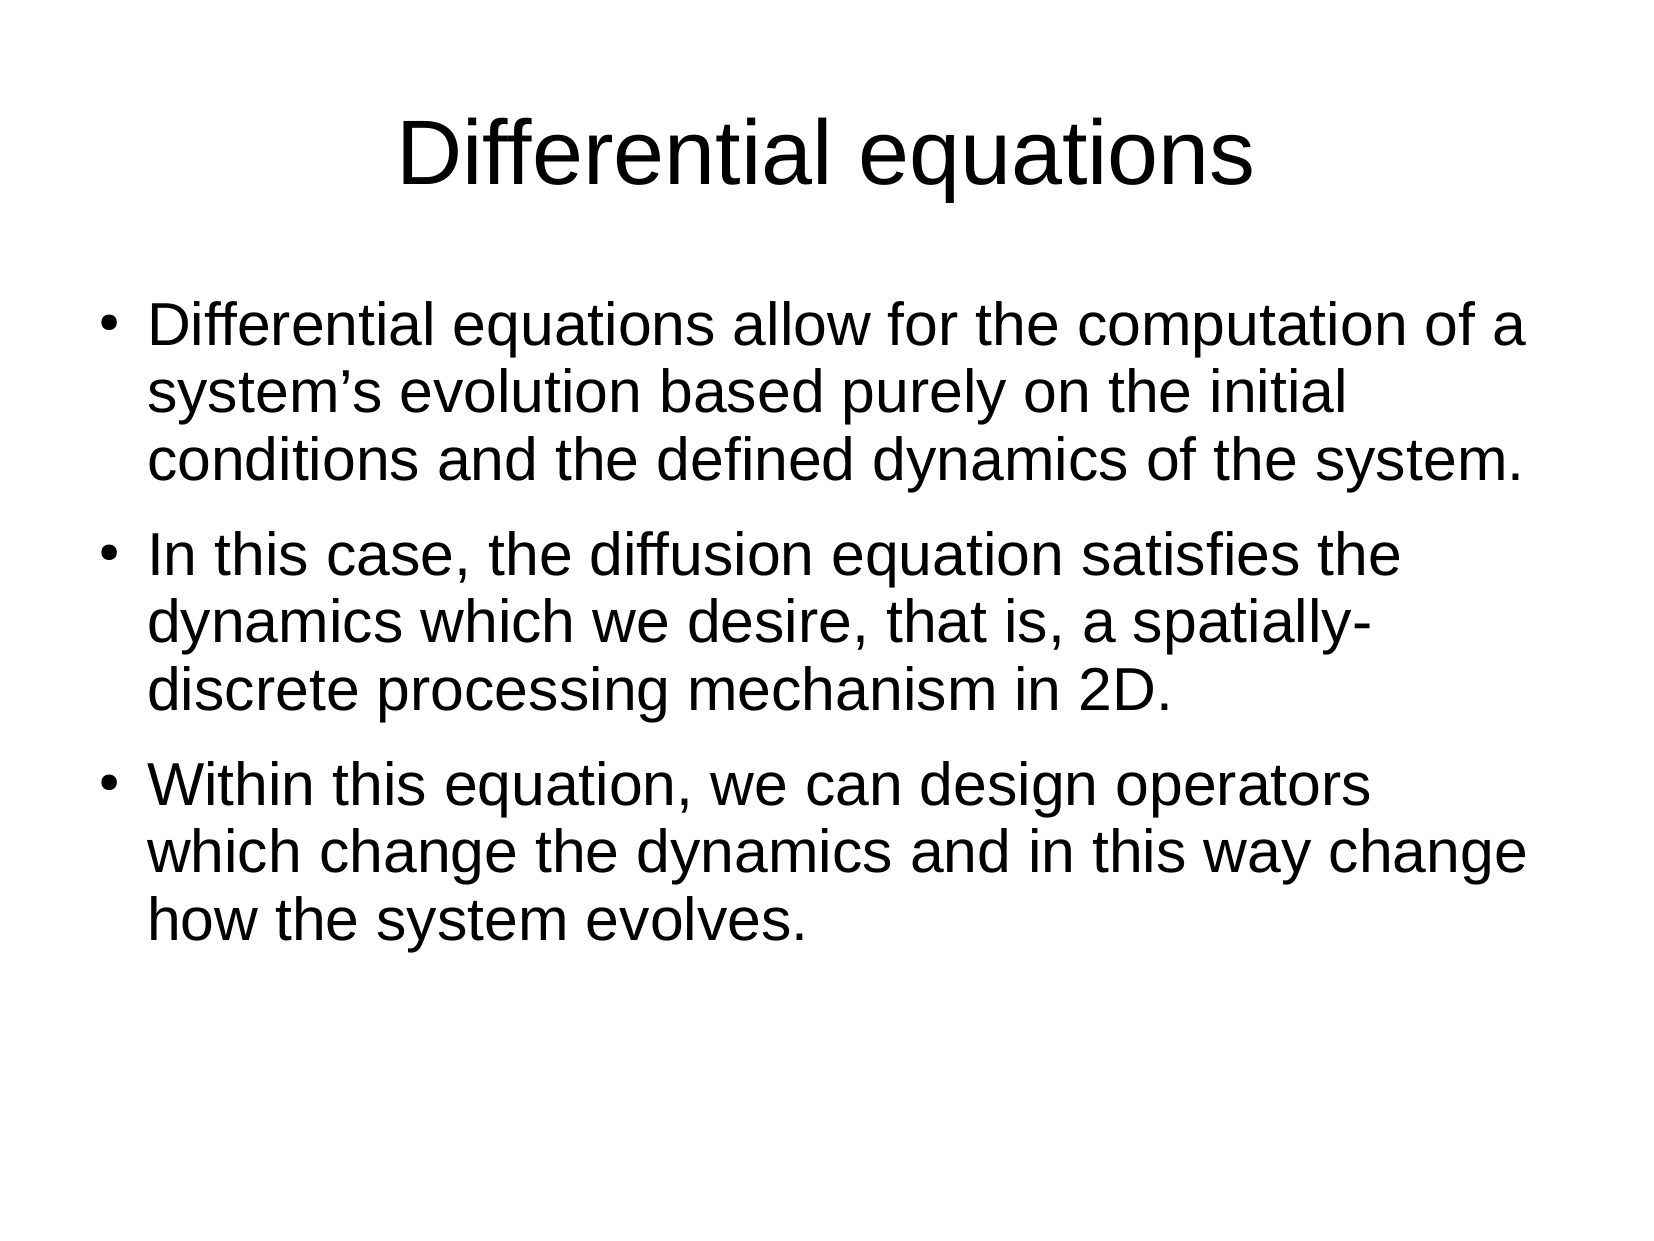

# Differential equations
Differential equations allow for the computation of a system’s evolution based purely on the initial conditions and the defined dynamics of the system.
In this case, the diffusion equation satisfies the dynamics which we desire, that is, a spatially-discrete processing mechanism in 2D.
Within this equation, we can design operators which change the dynamics and in this way change how the system evolves.